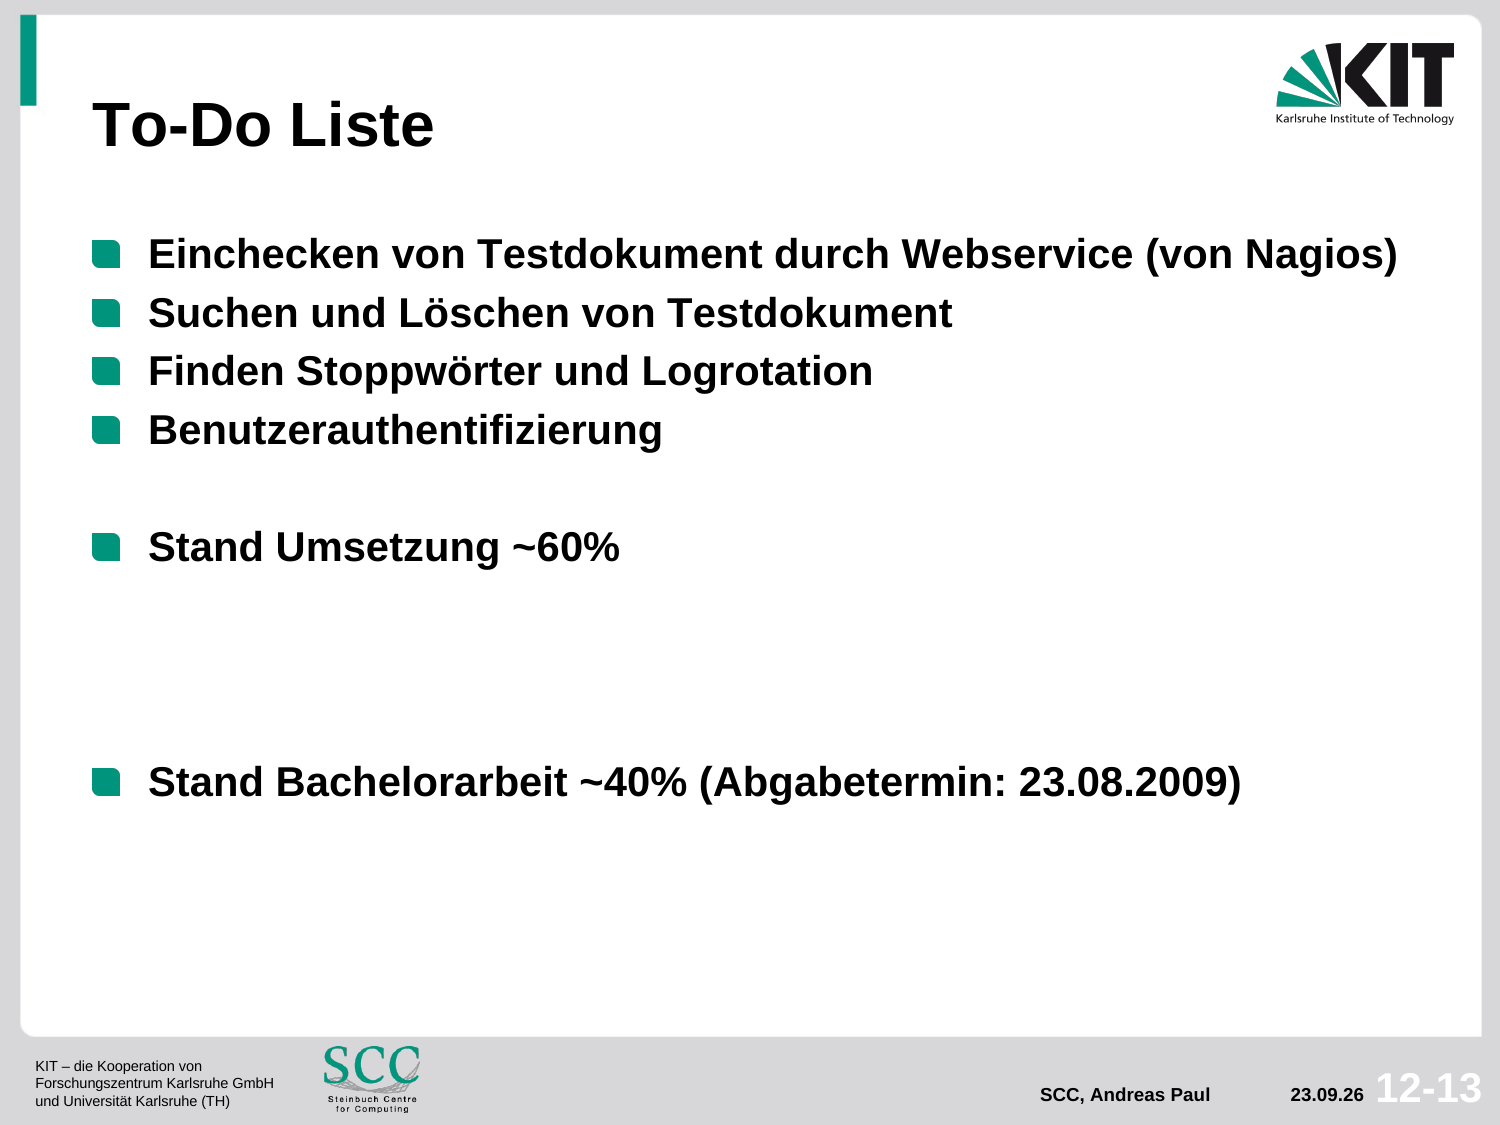

# To-Do Liste
Einchecken von Testdokument durch Webservice (von Nagios)
Suchen und Löschen von Testdokument
Finden Stoppwörter und Logrotation
Benutzerauthentifizierung
Stand Umsetzung ~60%
Stand Bachelorarbeit ~40% (Abgabetermin: 23.08.2009)
12
SCC, Andreas Paul